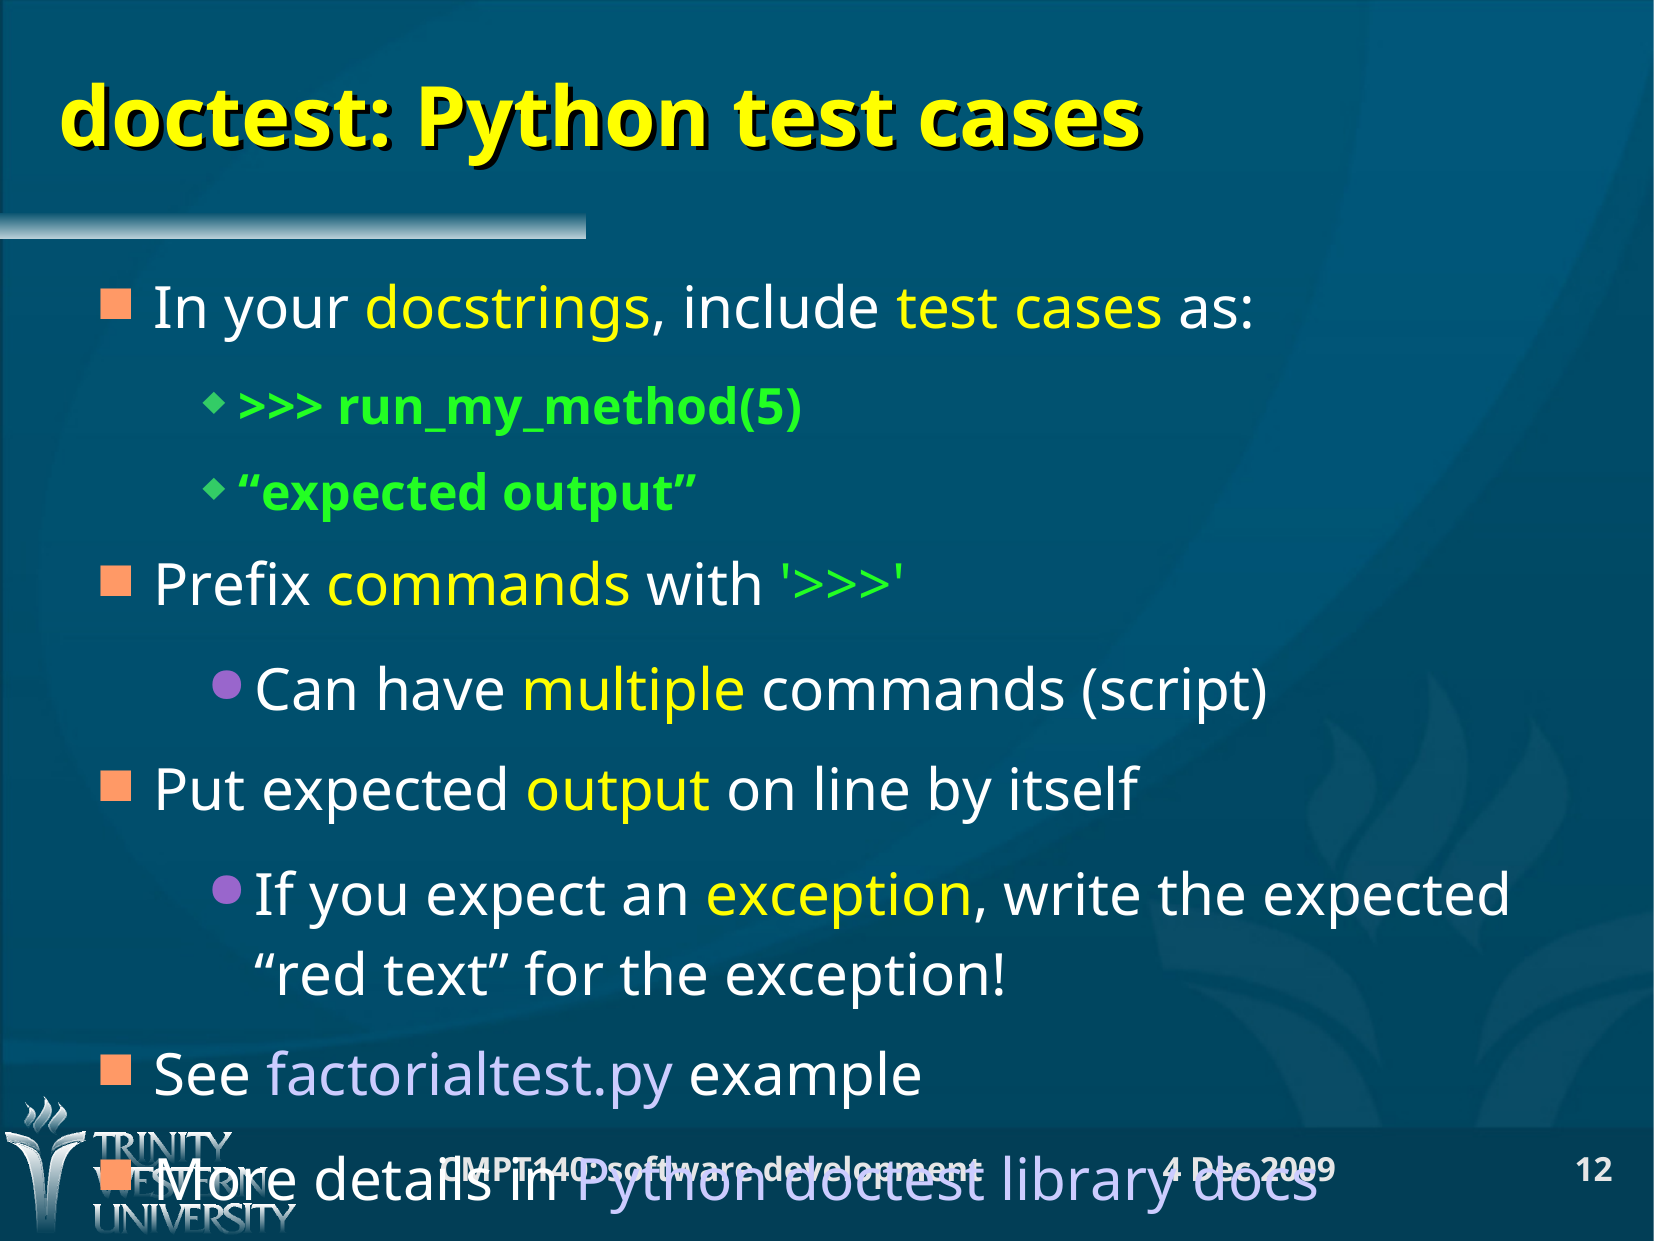

# doctest: Python test cases
In your docstrings, include test cases as:
>>> run_my_method(5)
“expected output”
Prefix commands with '>>>'
Can have multiple commands (script)
Put expected output on line by itself
If you expect an exception, write the expected “red text” for the exception!
See factorialtest.py example
More details in Python doctest library docs
CMPT140: software development
4 Dec 2009
12